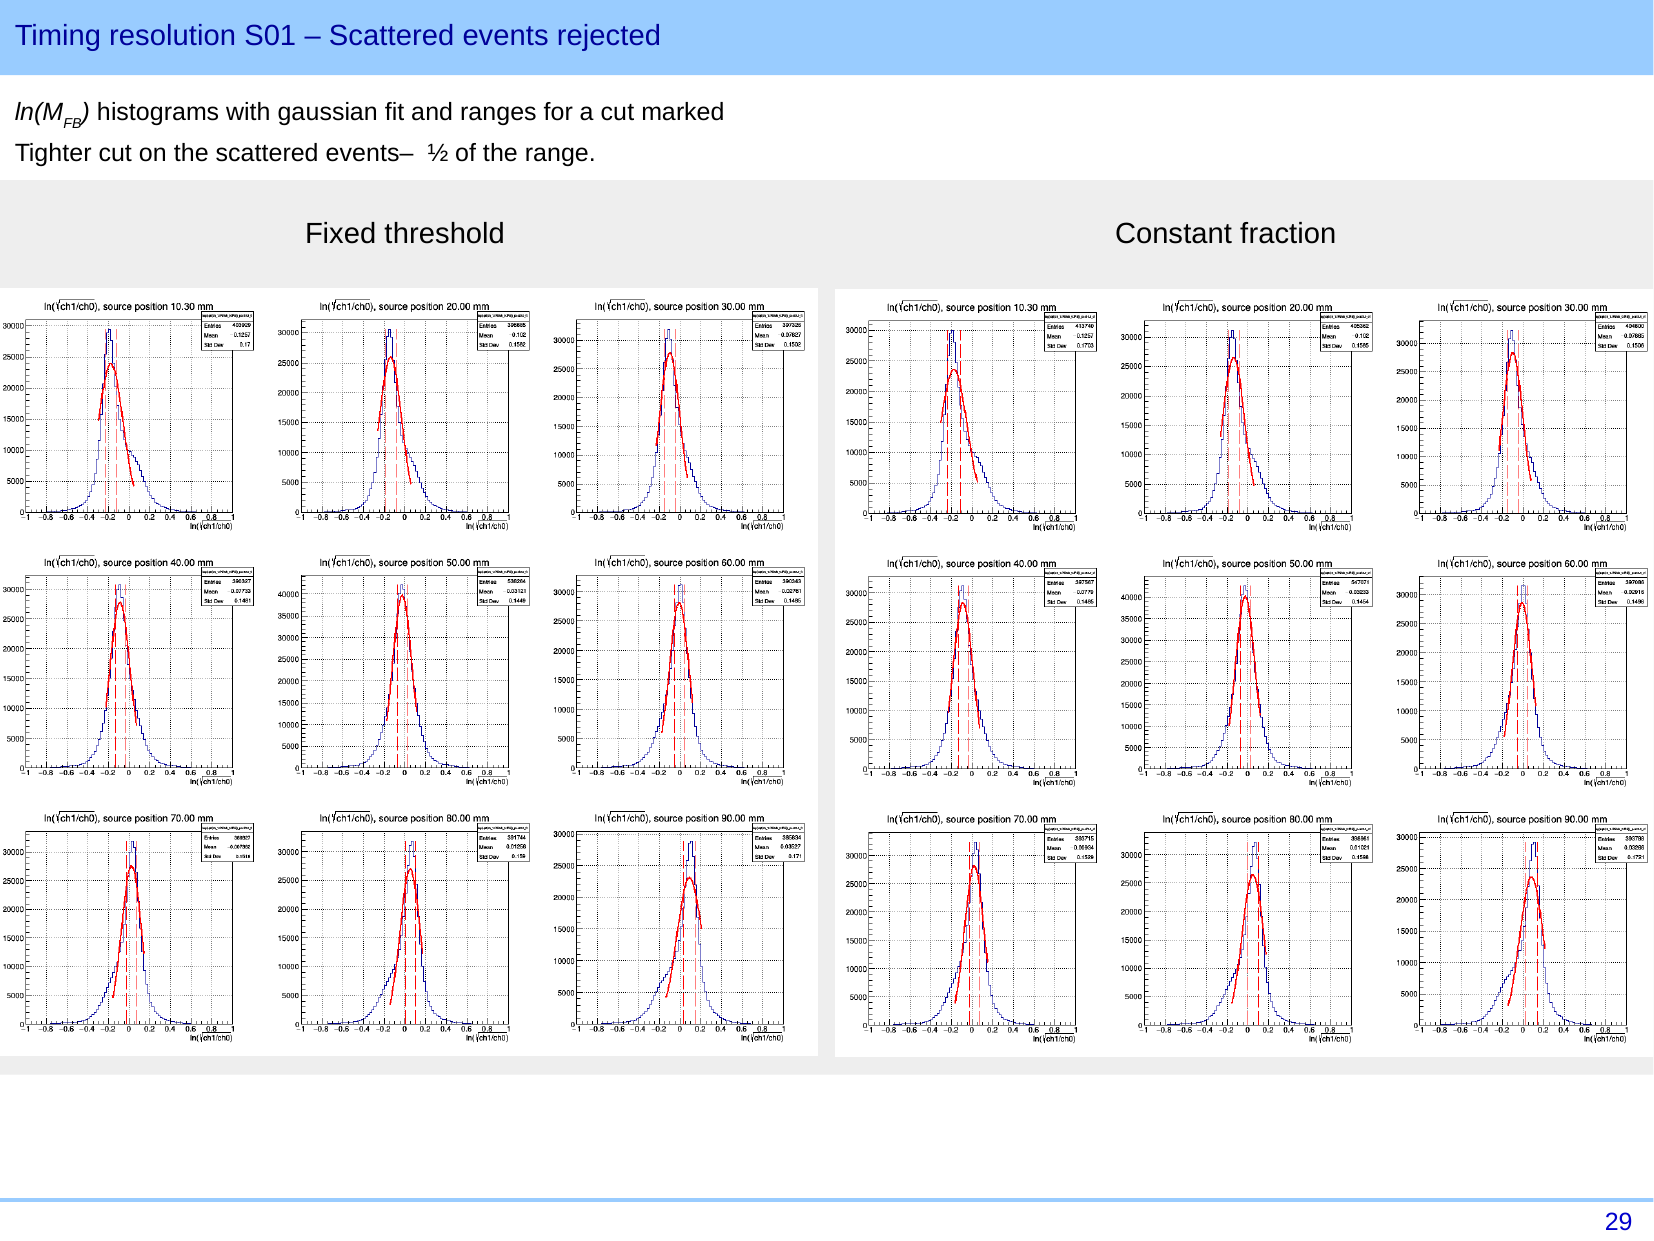

Timing resolution S01 – Scattered events rejected
ln(MFB) histograms with gaussian fit and ranges for a cut marked
Tighter cut on the scattered events– ½ of the range.
Fixed threshold
Constant fraction